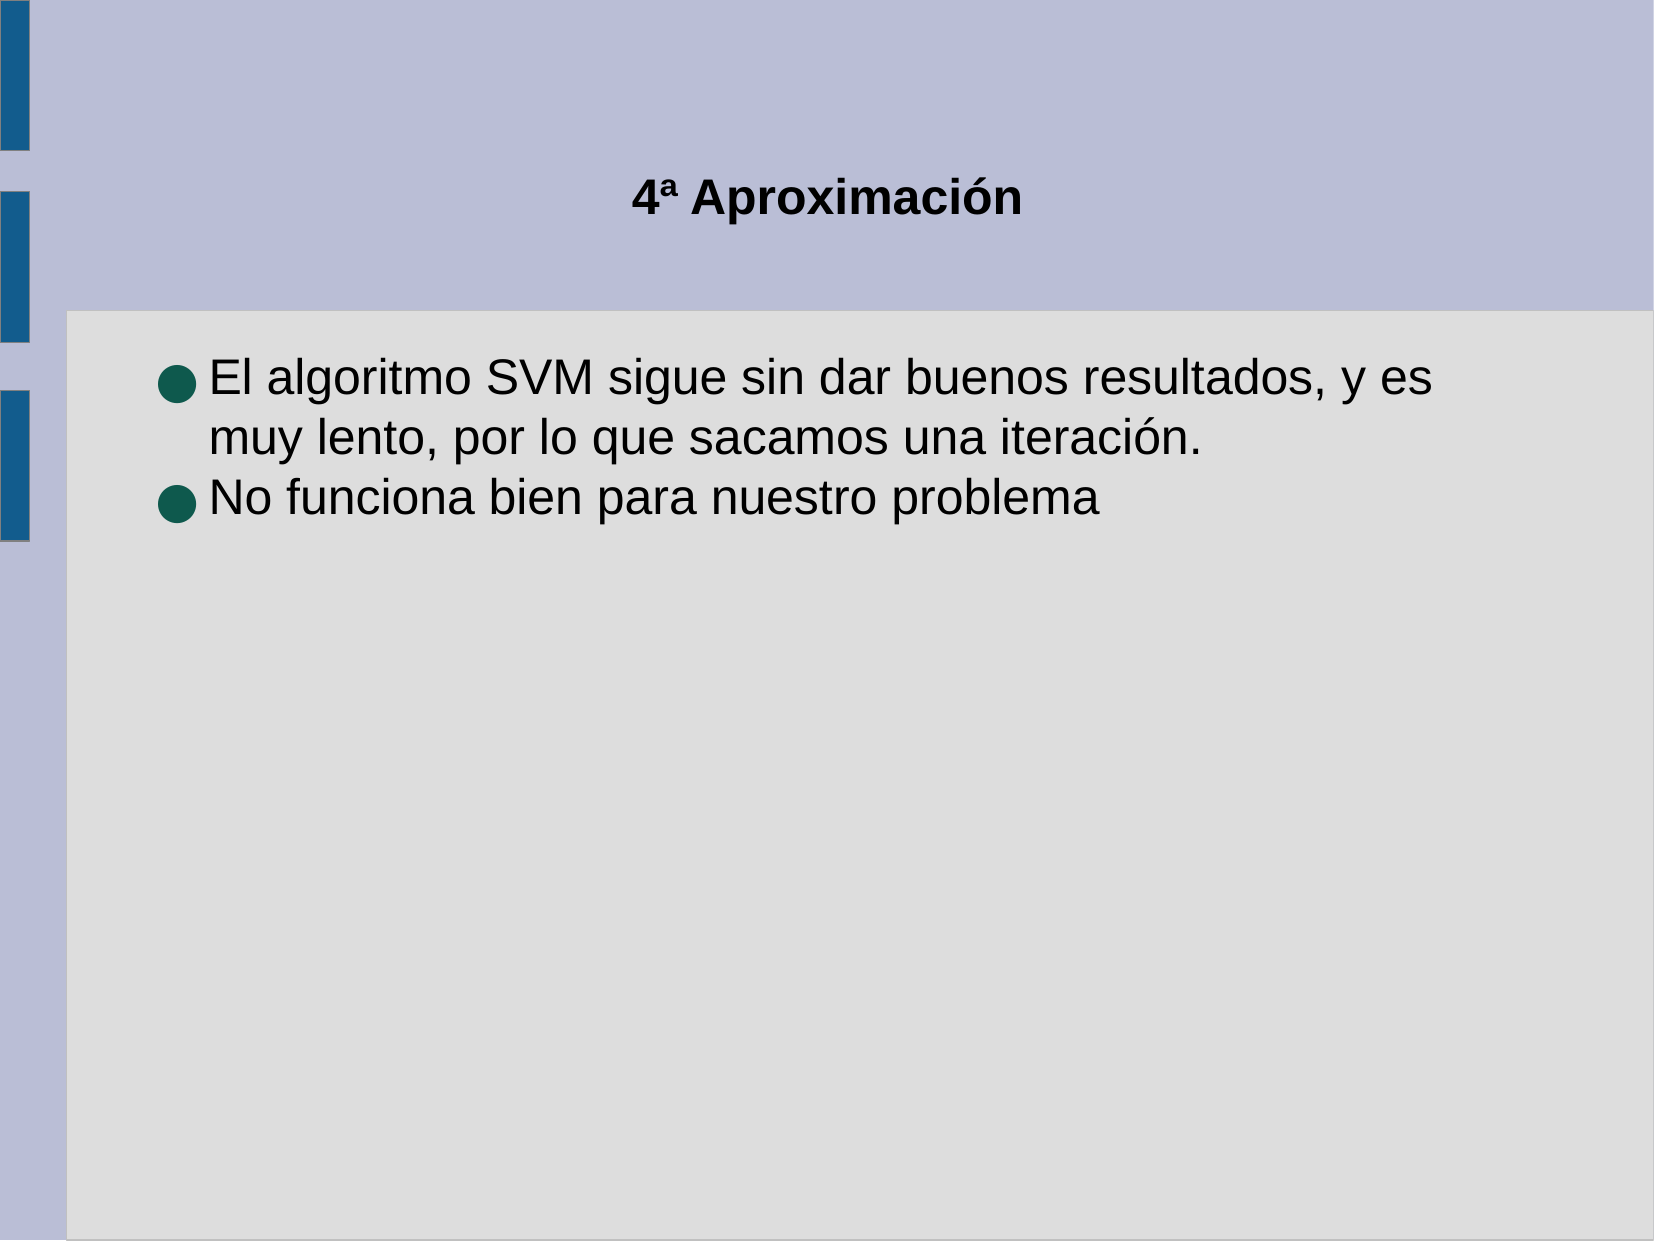

4ª Aproximación
El algoritmo SVM sigue sin dar buenos resultados, y es muy lento, por lo que sacamos una iteración.
No funciona bien para nuestro problema